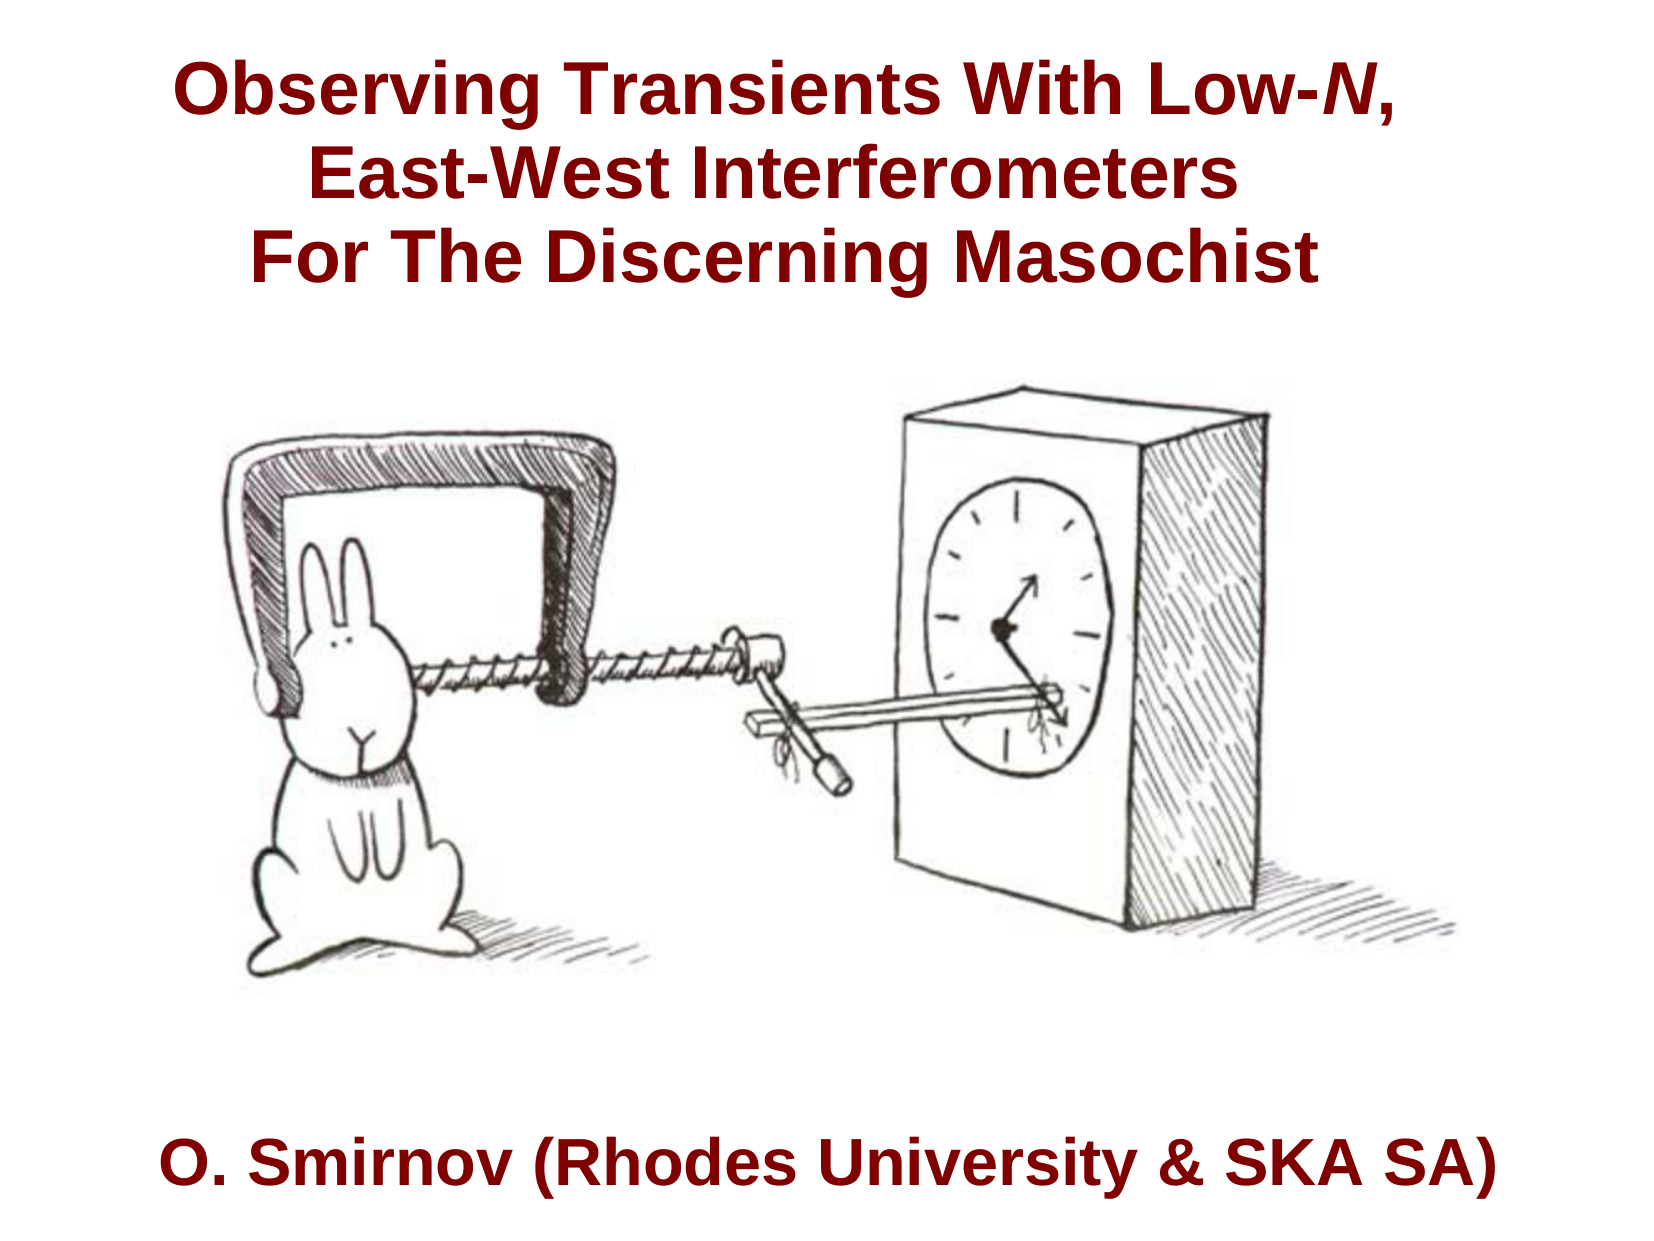

Observing Transients With Low-N, East-West Interferometers
For The Discerning Masochist
# O. Smirnov (Rhodes University & SKA SA)